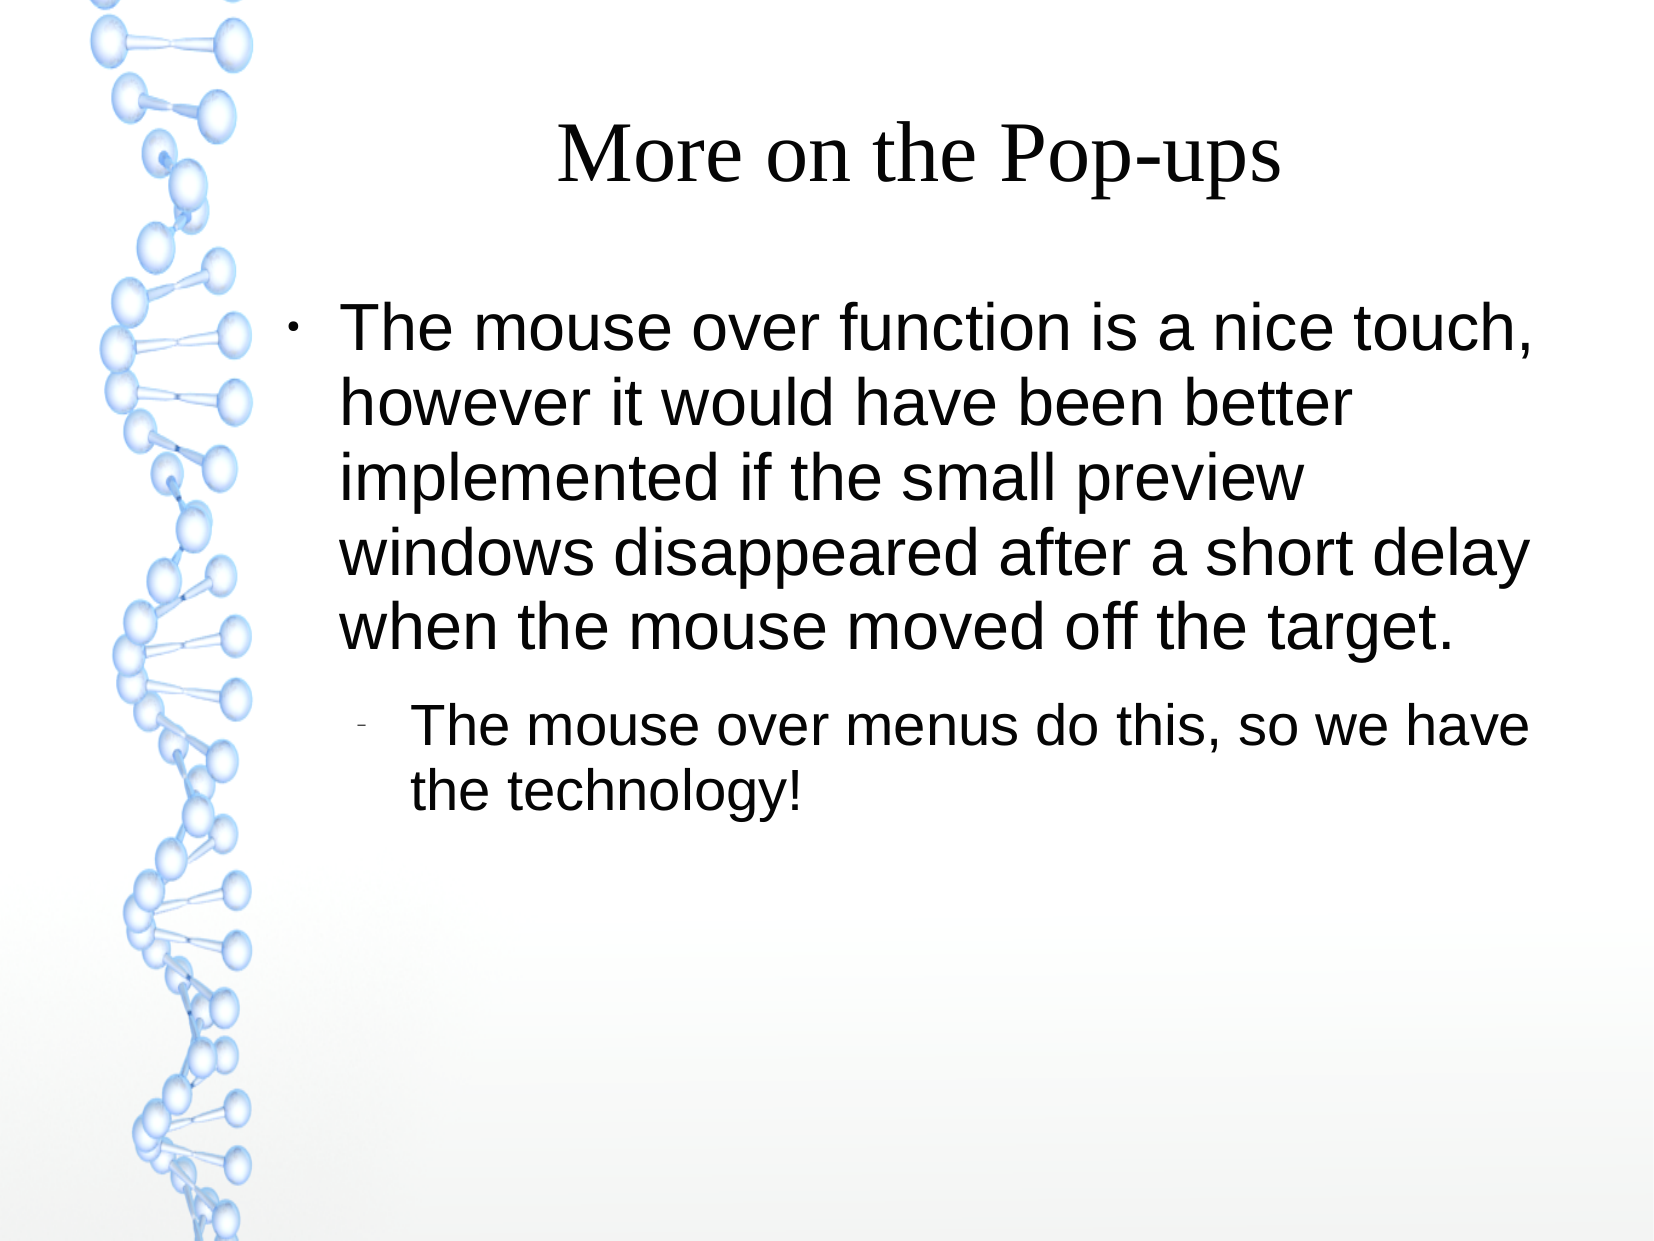

# More on the Pop-ups
The mouse over function is a nice touch, however it would have been better implemented if the small preview windows disappeared after a short delay when the mouse moved off the target.
The mouse over menus do this, so we have the technology!